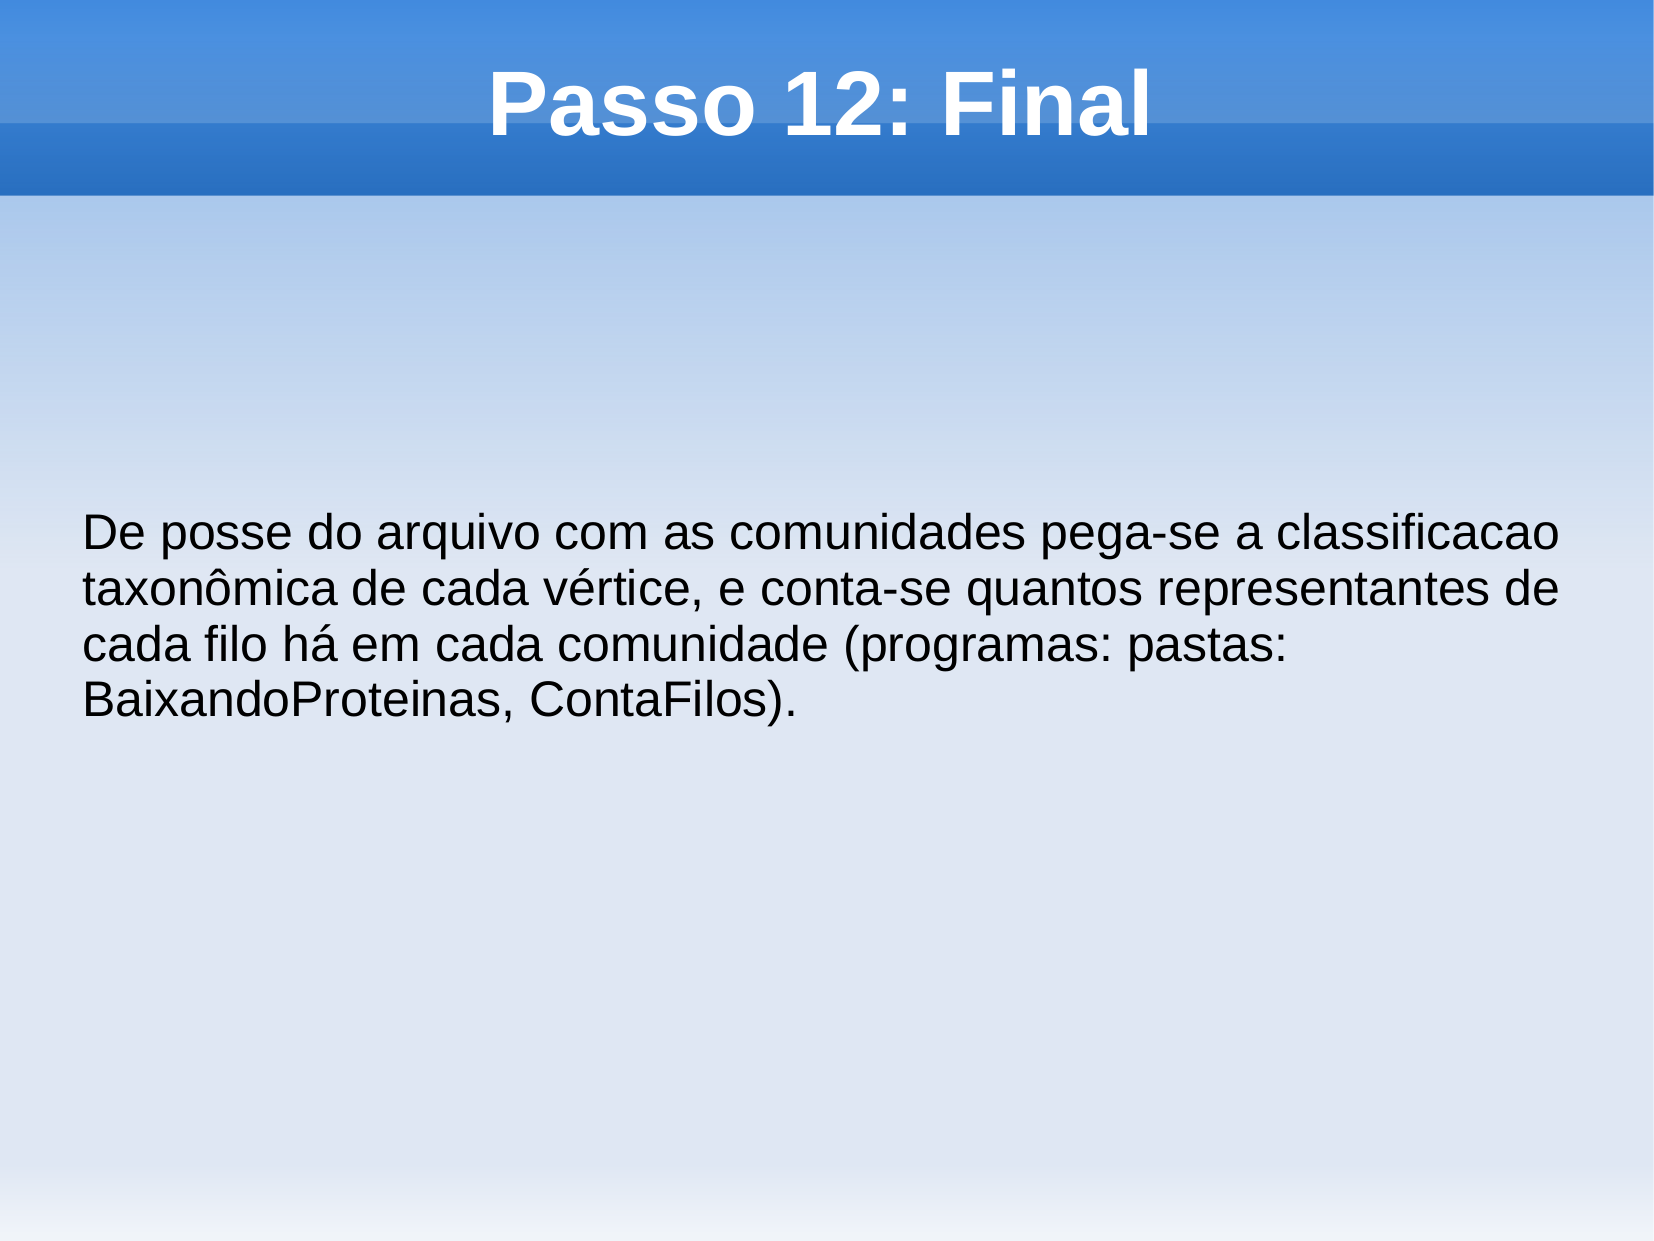

# Passo 12: Final
De posse do arquivo com as comunidades pega-se a classificacao taxonômica de cada vértice, e conta-se quantos representantes de cada filo há em cada comunidade (programas: pastas: BaixandoProteinas, ContaFilos).